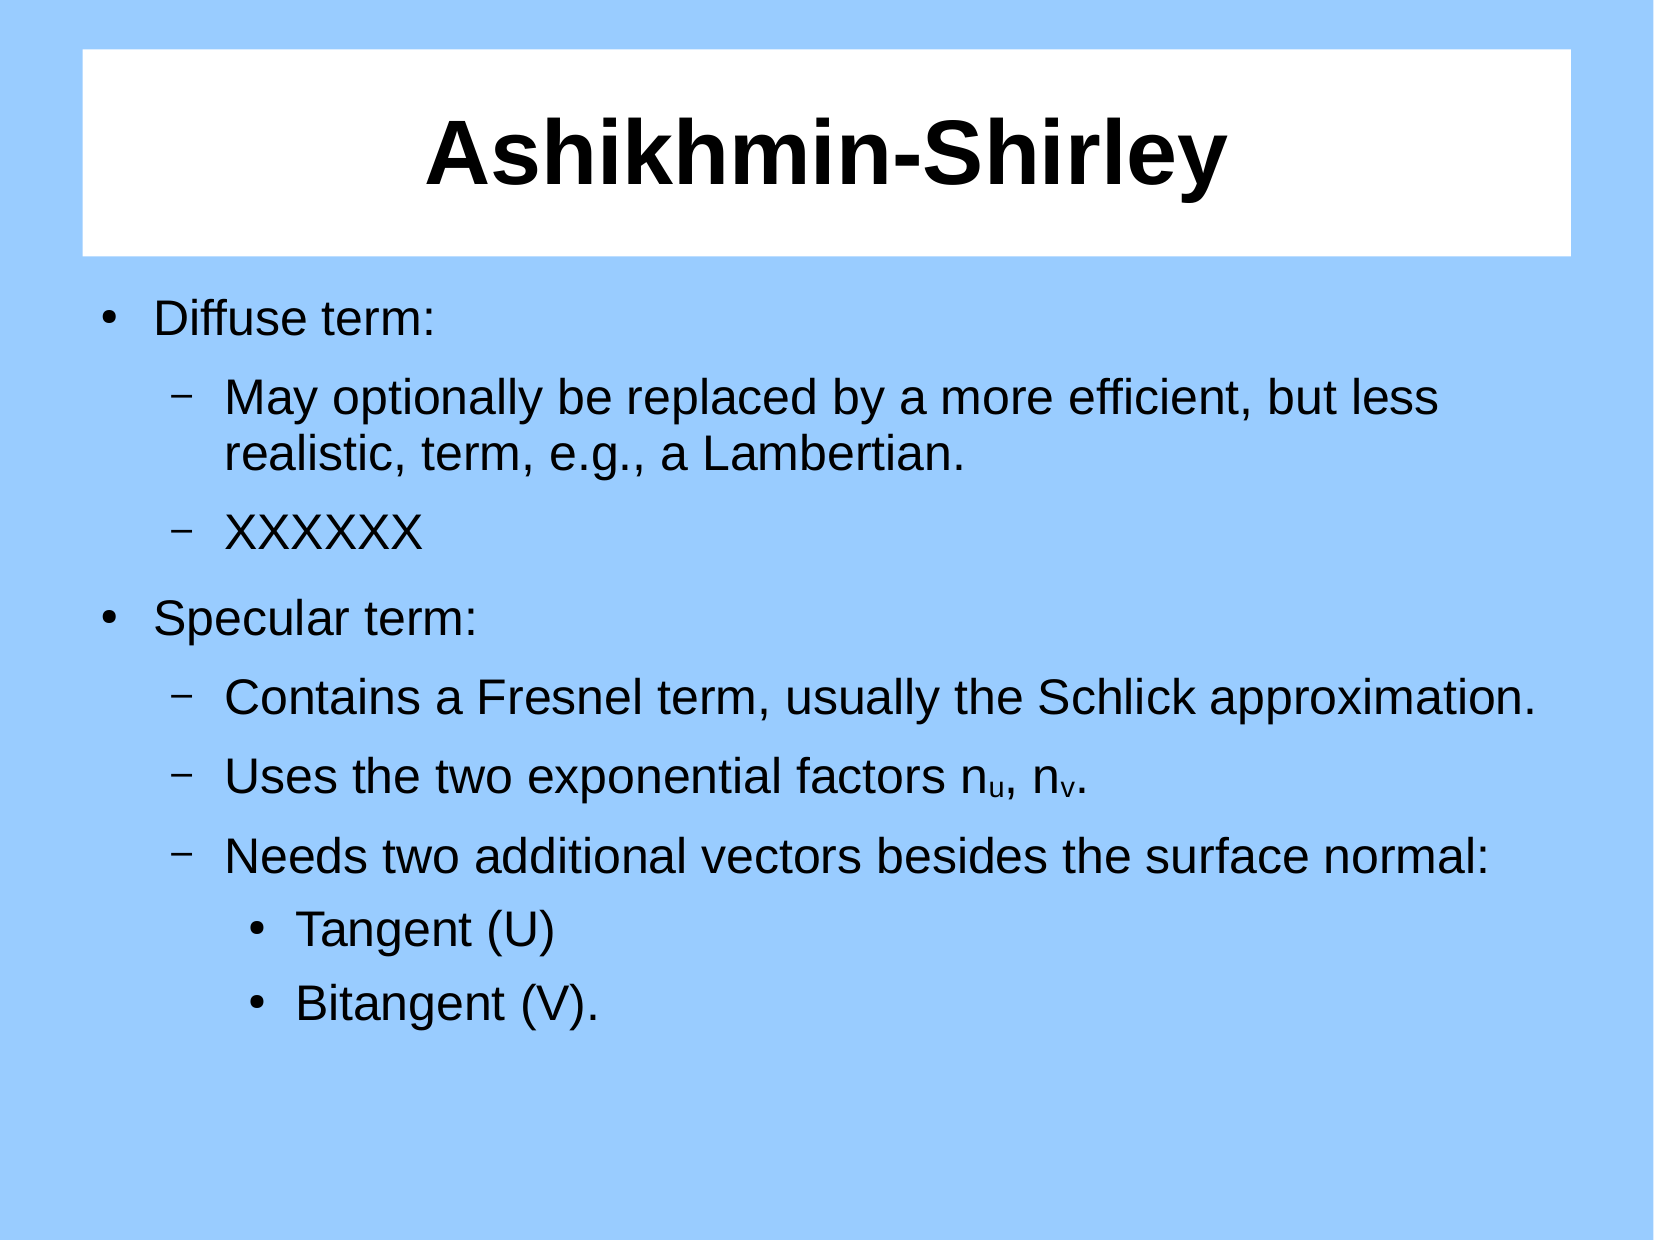

# Ashikhmin-Shirley
Diffuse term:
May optionally be replaced by a more efficient, but less realistic, term, e.g., a Lambertian.
XXXXXX
Specular term:
Contains a Fresnel term, usually the Schlick approximation.
Uses the two exponential factors nu, nv.
Needs two additional vectors besides the surface normal:
Tangent (U)
Bitangent (V).